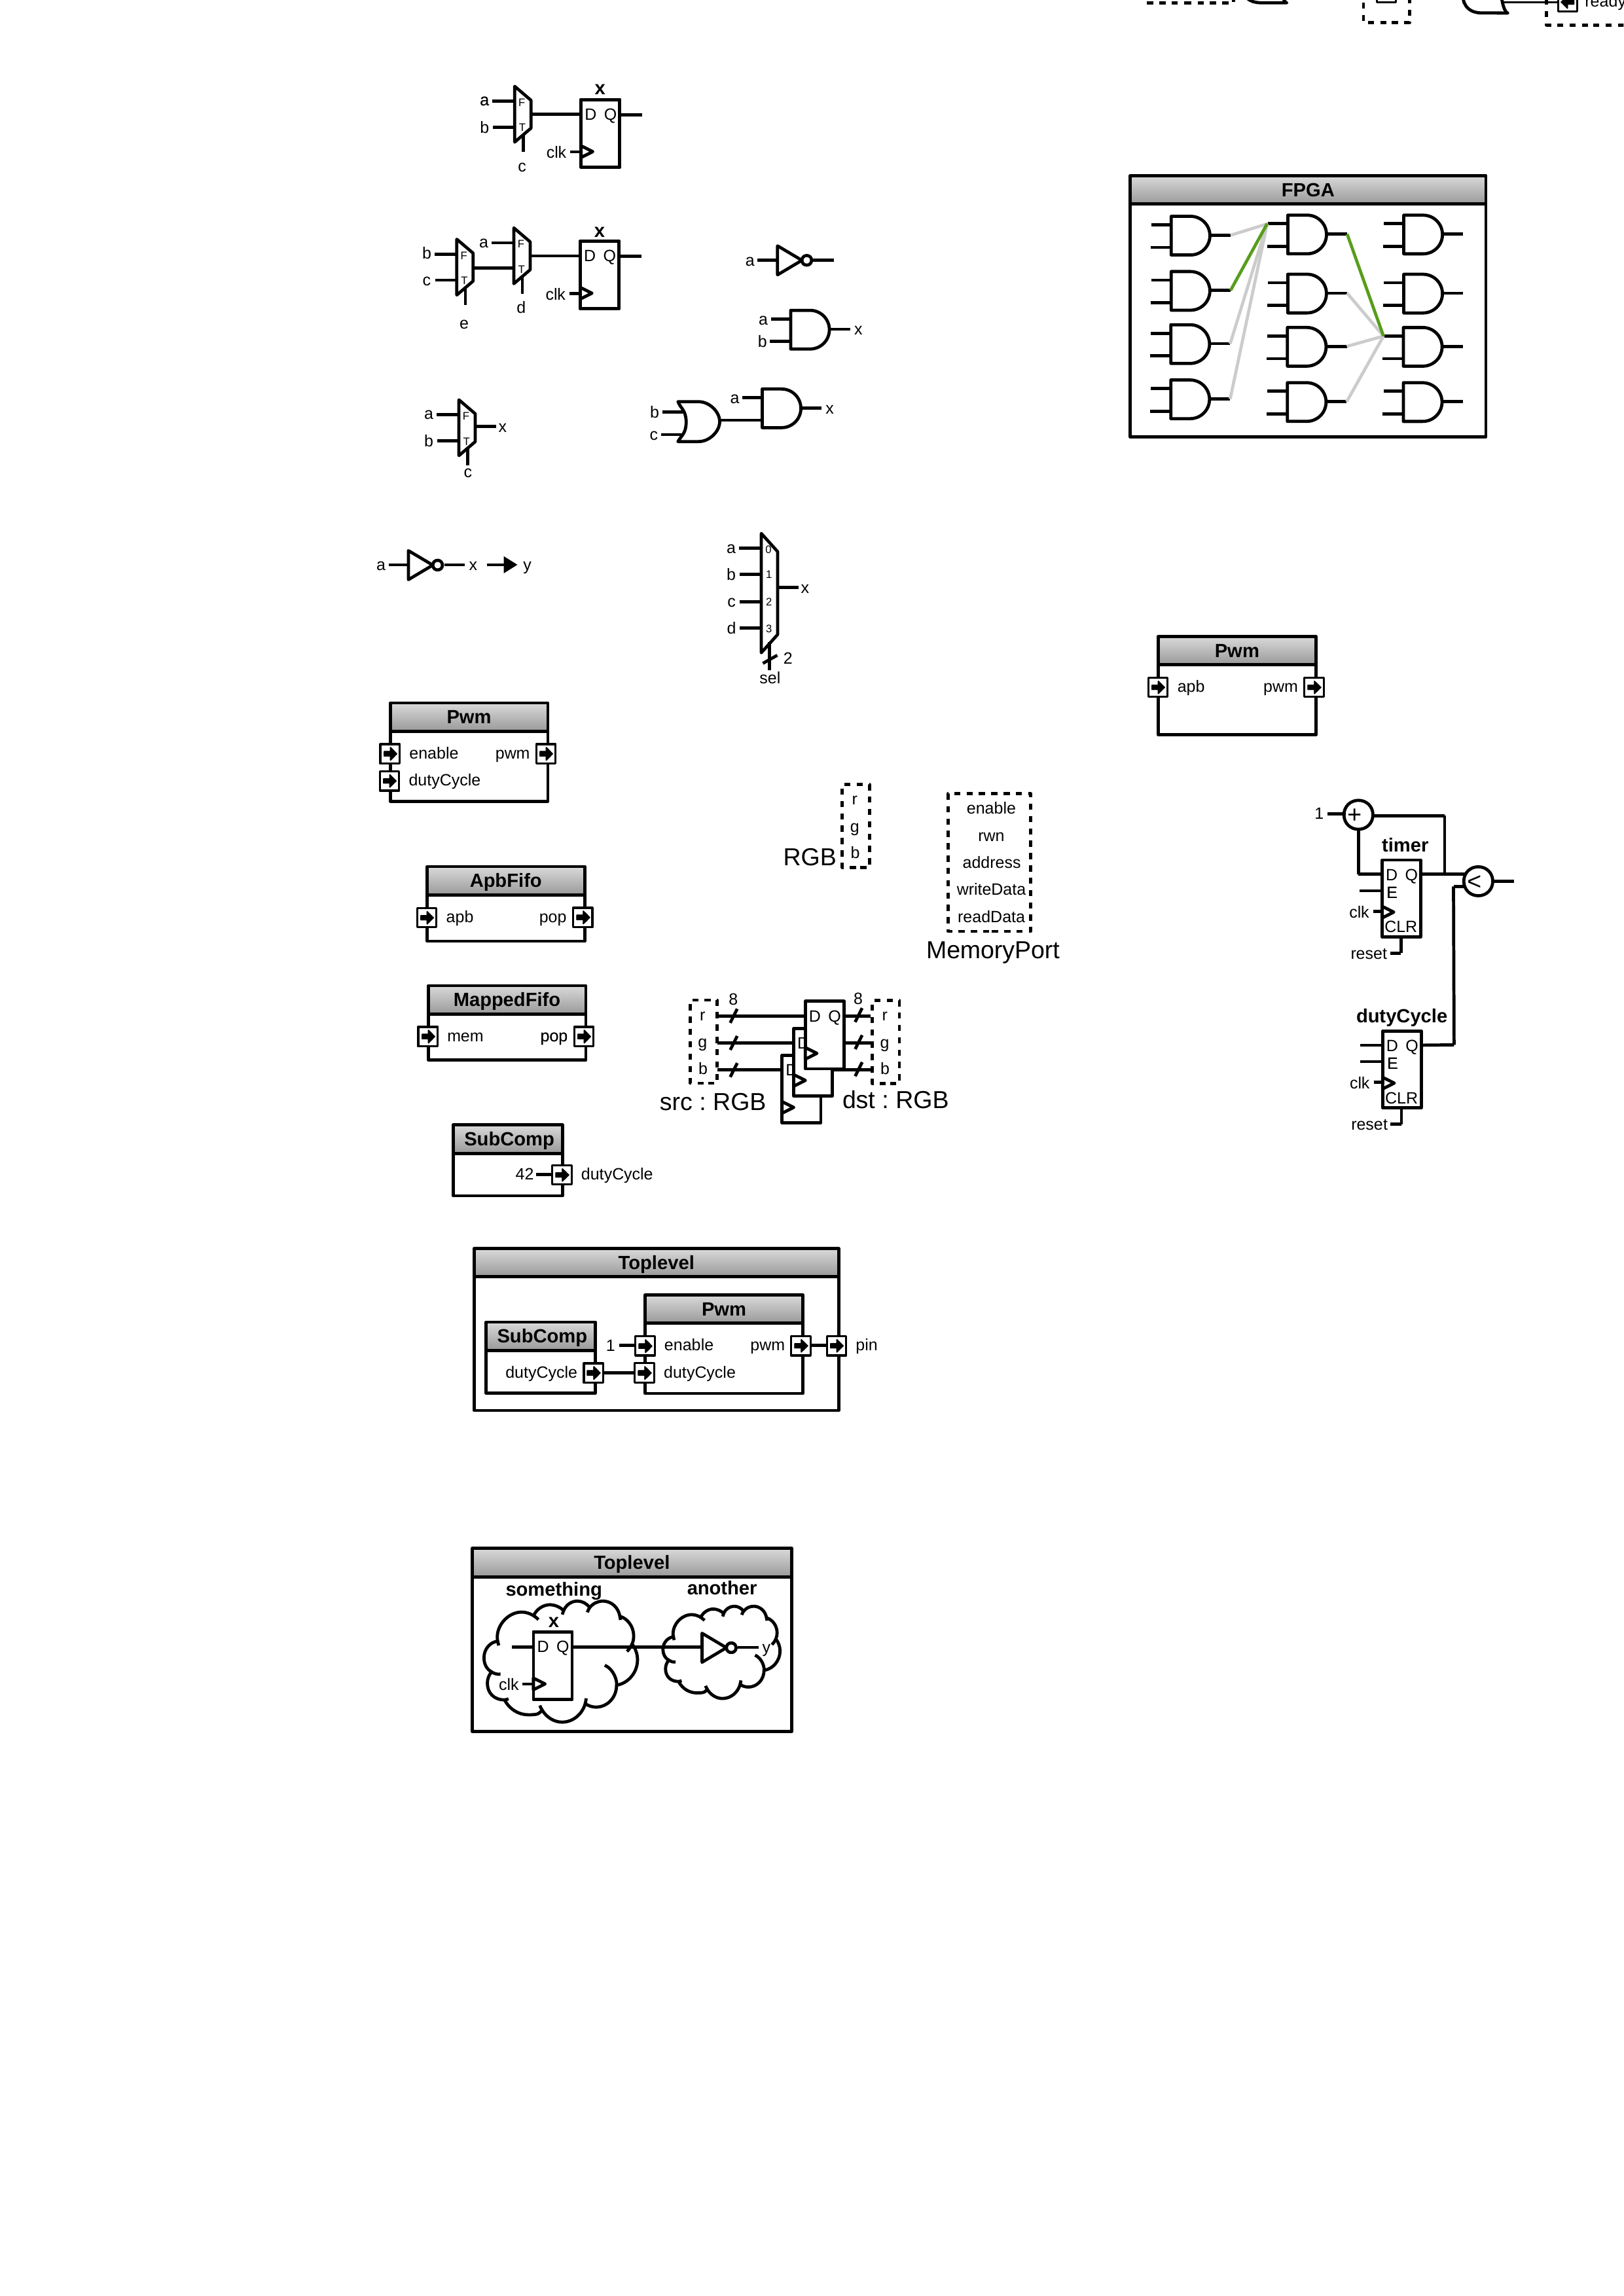

reg2
x
D
Q
D
Q
val source = Stream(RGB(5,6,5))
val sink = source.throwWhen(source.payload.isBlack).stage()
val source = Stream(RGB(5,6,5))
val sink = source.throwWhen(source.payload.isBlack).stage()
clk
x
a
D
Q
b
E
E
clk
source
sink
CLR
reset
valid
valid
x
D
Q
CLR
isBlack
x
clk
a
D
Q
red
red
b
E
E
green
green
reset
clk
blue
blue
ready
ready
x
a
a
F
D
Q
D
Q
b
T
in
out
clk
c
FPGA
in
out
x
a
in
F
out
b
F
D
Q
D
Q
a
T
c
T
clk
in
out
d
a
e
x
b
a
x
b
a
F
x
c
b
T
c
a
0
a
x
y
b
1
x
c
2
d
3
Pwm
2
sel
pwm
apb
Pwm
pwm
enable
dutyCycle
r
enable
1
+
g
rwn
timer
b
RGB
address
D
Q
ApbFifo
<
writeData
E
E
clk
readData
pop
apb
CLR
MemoryPort
reset
8
8
MappedFifo
r
dutyCycle
r
D
Q
pop
mem
pop
g
g
D
Q
D
Q
E
E
b
b
D
Q
clk
dst : RGB
src : RGB
CLR
reset
SubComp
42
dutyCycle
Toplevel
Pwm
SubComp
pin
pwm
enable
1
dutyCycle
dutyCycle
Toplevel
forceDeltaCycle ?
another
something
x
N
D
Q
D
Q
y
clk
Advance time to the next delayed callback
Y
Call all delayed callbacks scheduled for the current time
Evaluate the hardware model (Verilator eval)
dut signals write
generated from the
 callbacks ?
N
Y
Apply all those dut signals write to the verilator model
forceDeltaCycle = true
forceDeltaCycle = false
Call all sensitive callbacks
Set forceDeltaCycle if it generated some dut signals write